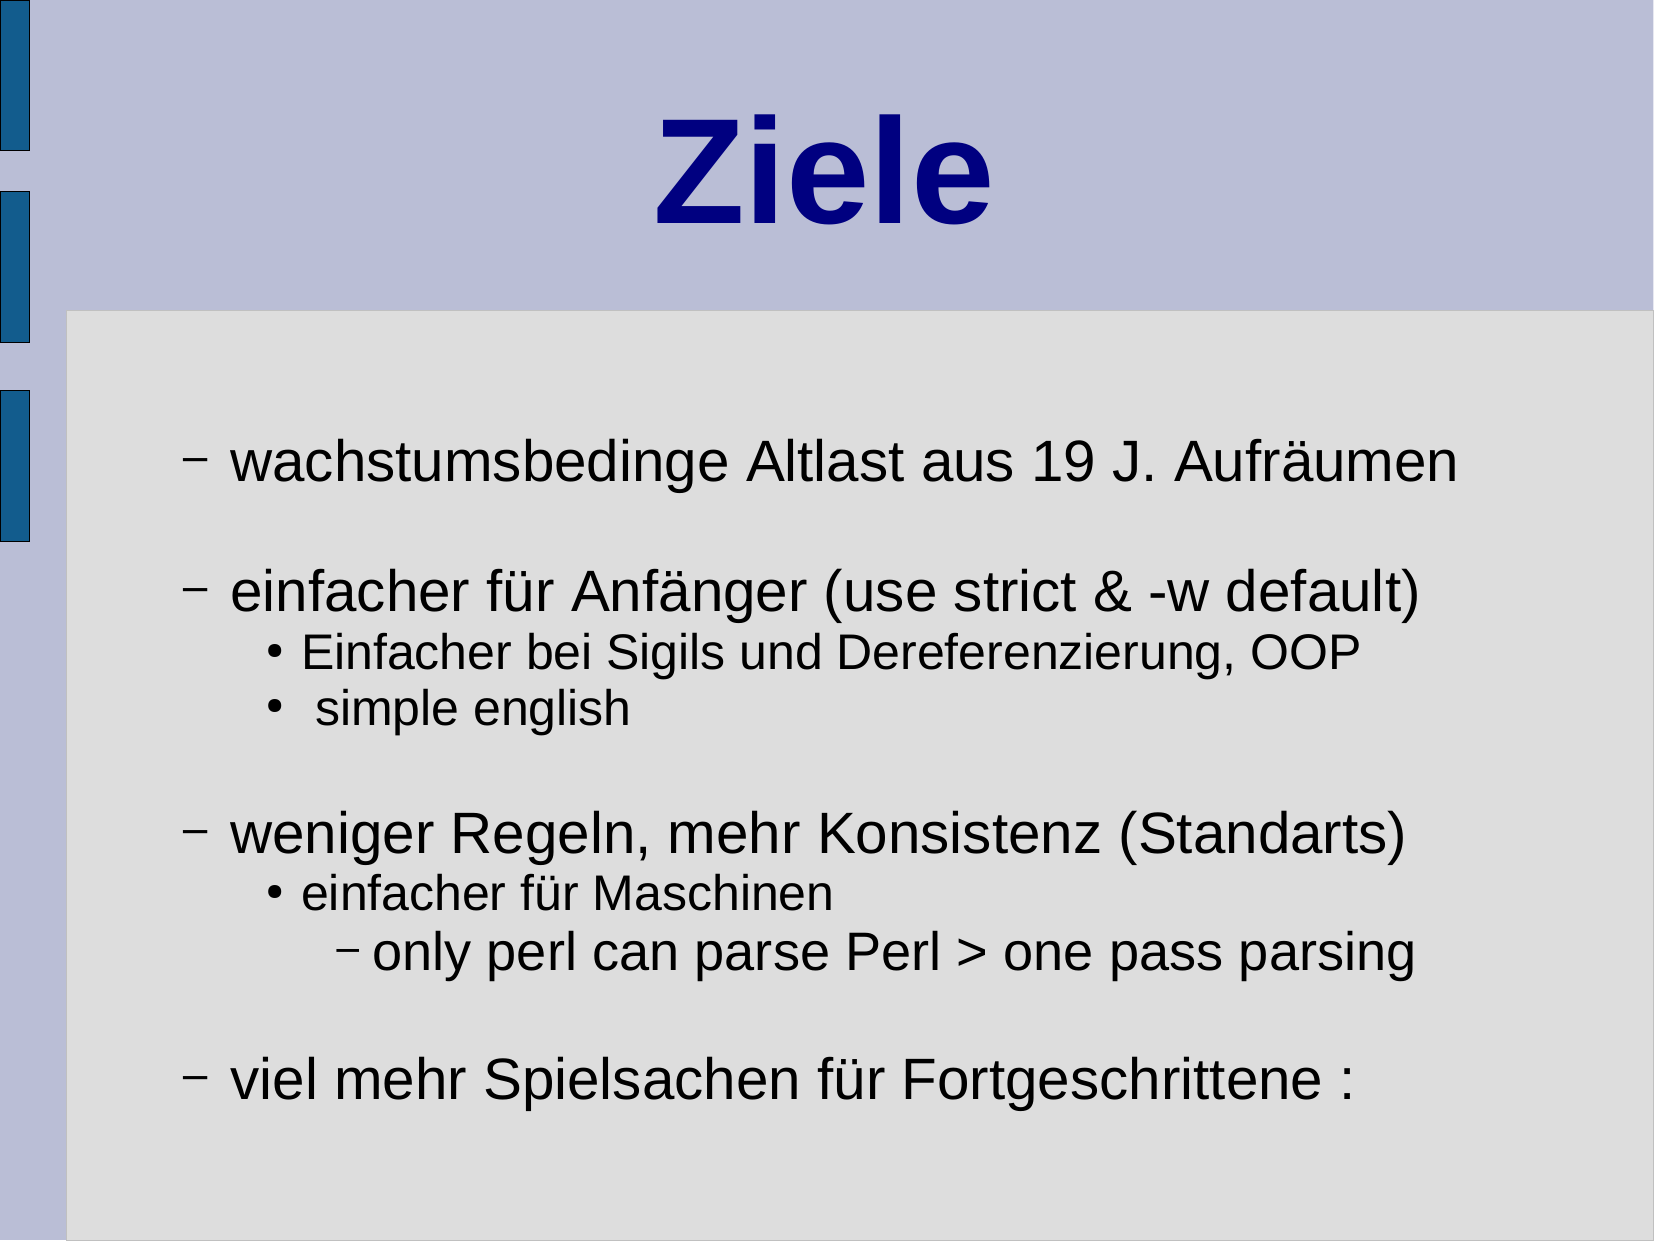

# Ziele
wachstumsbedinge Altlast aus 19 J. Aufräumen
einfacher für Anfänger (use strict & -w default)
Einfacher bei Sigils und Dereferenzierung, OOP
 simple english
weniger Regeln, mehr Konsistenz (Standarts)
einfacher für Maschinen
only perl can parse Perl > one pass parsing
viel mehr Spielsachen für Fortgeschrittene :